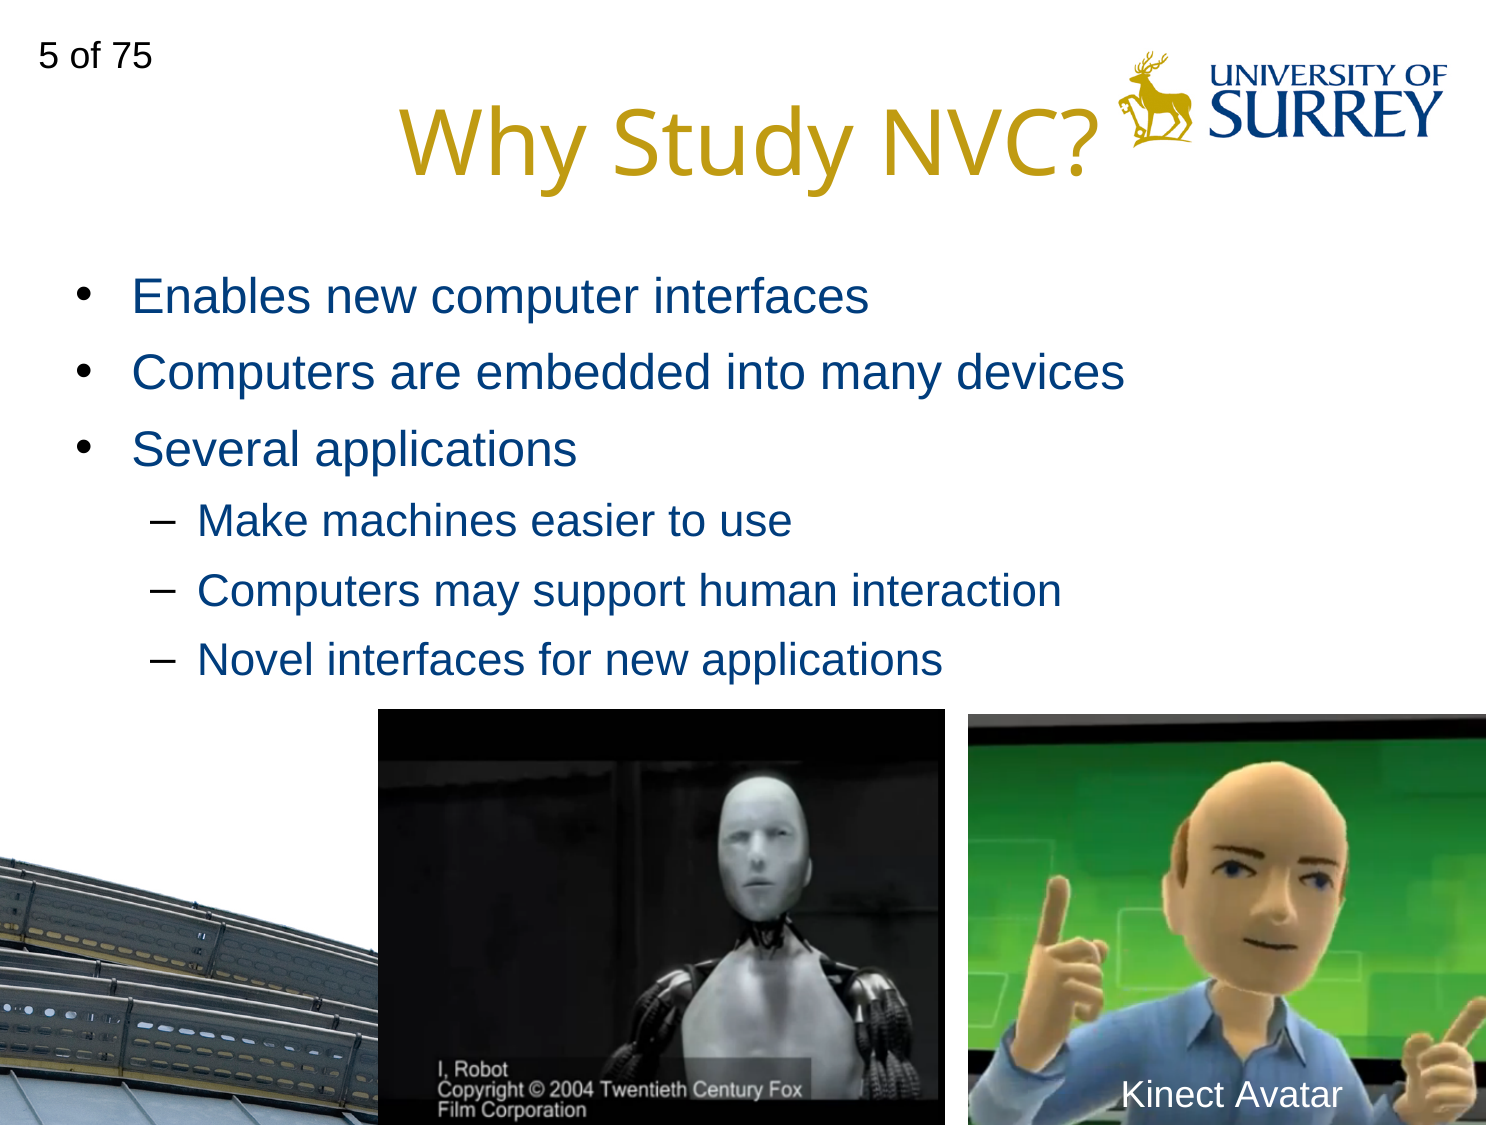

# Why Study NVC?
Enables new computer interfaces
Computers are embedded into many devices
Several applications
Make machines easier to use
Computers may support human interaction
Novel interfaces for new applications
Kinect Avatar